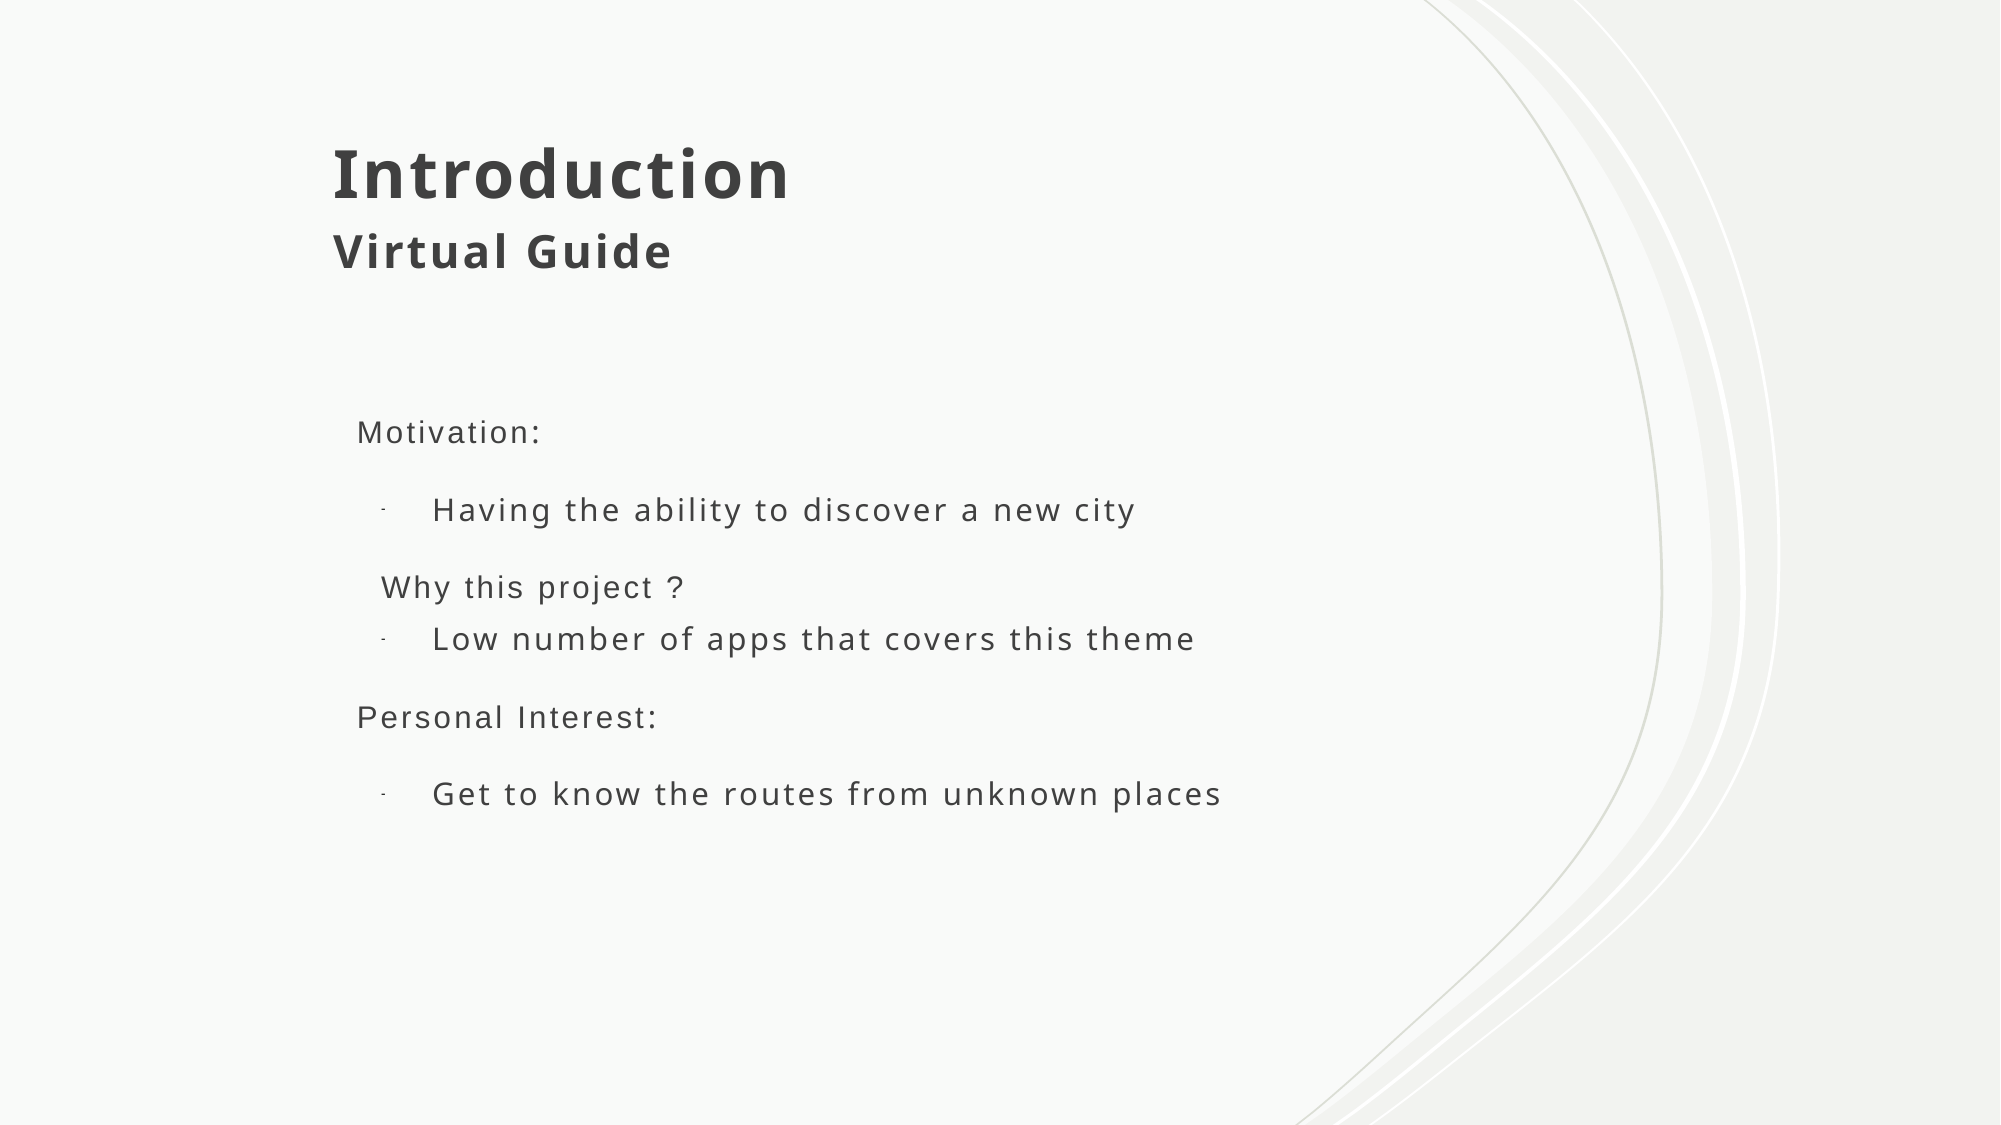

# Introduction Virtual Guide
 Motivation:
Having the ability to discover a new city
Why this project ?
Low number of apps that covers this theme
 Personal Interest:
Get to know the routes from unknown places